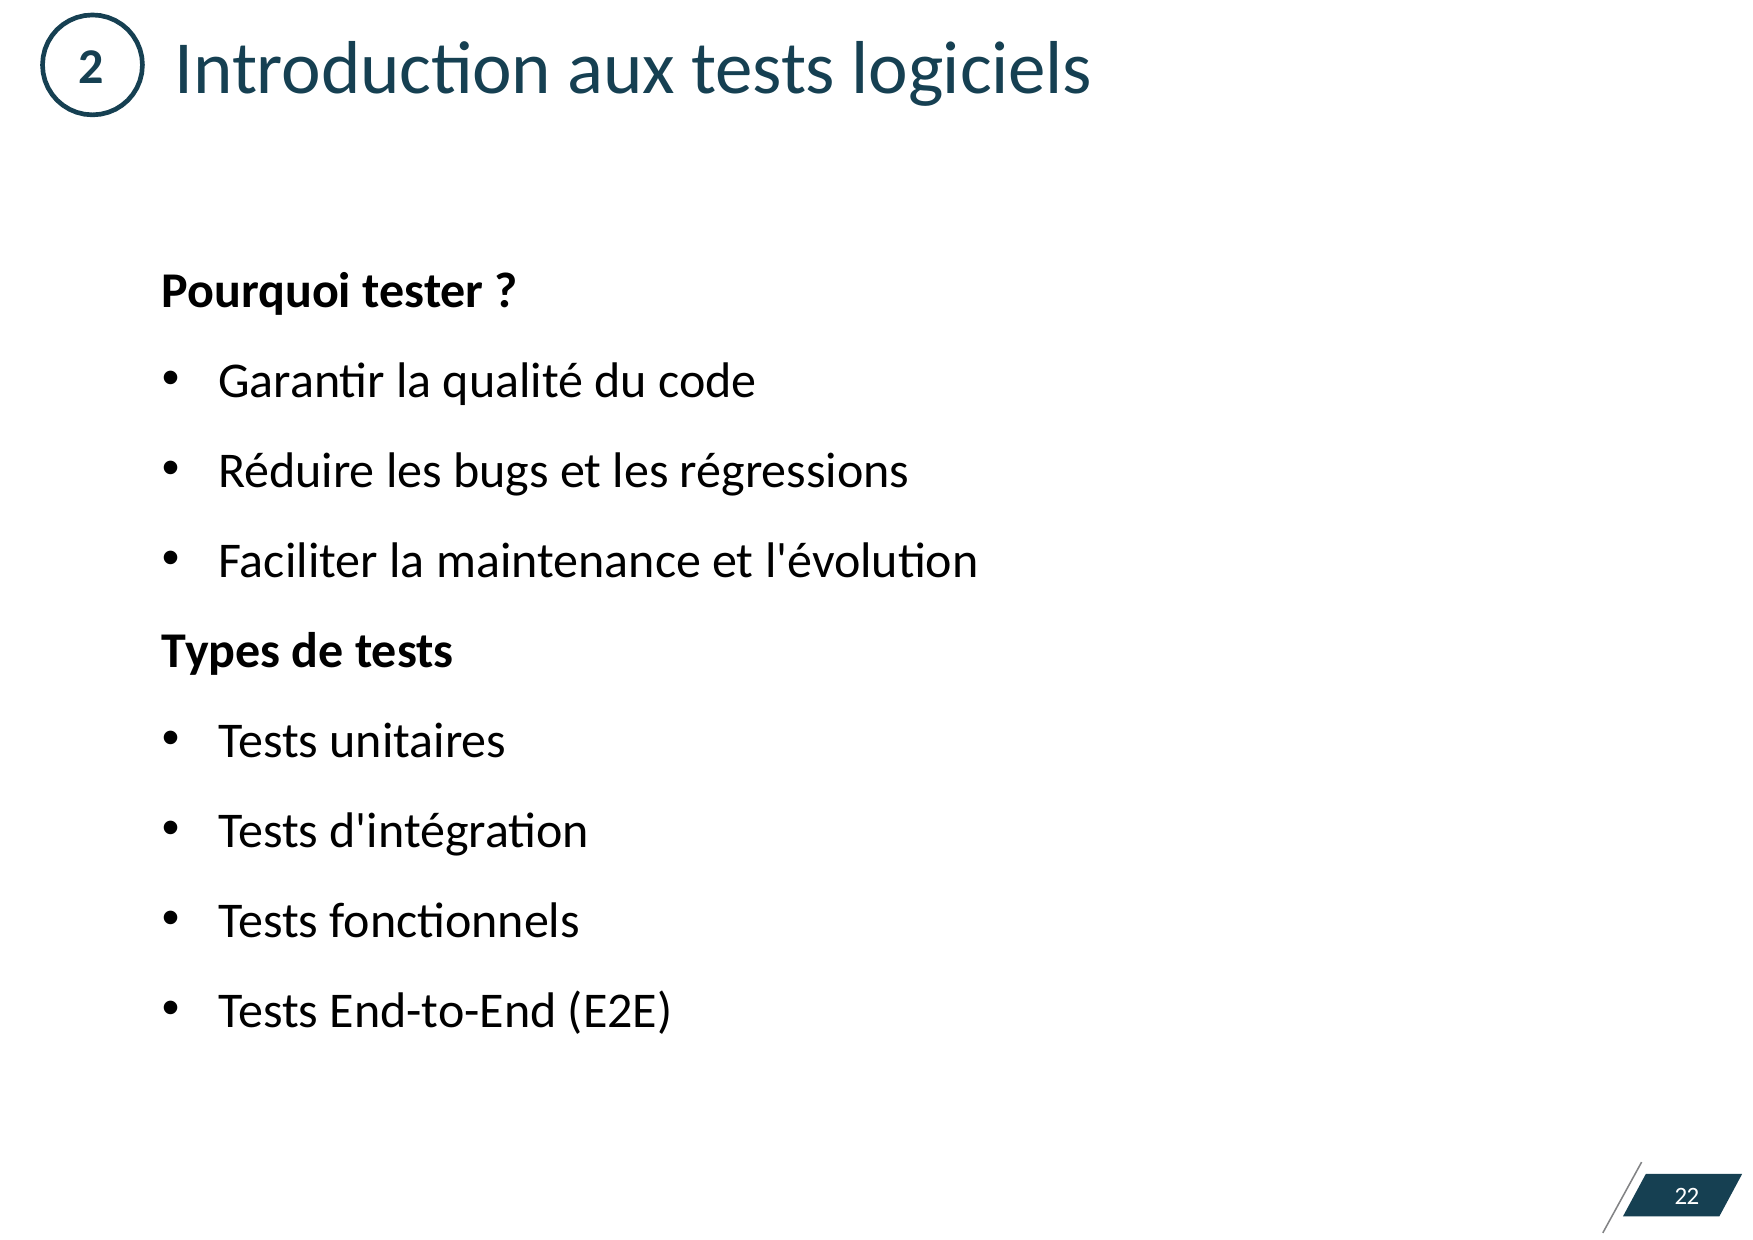

# Introduction aux tests logiciels
2
Pourquoi tester ?
Garantir la qualité du code
Réduire les bugs et les régressions
Faciliter la maintenance et l'évolution
Types de tests
Tests unitaires
Tests d'intégration
Tests fonctionnels
Tests End-to-End (E2E)